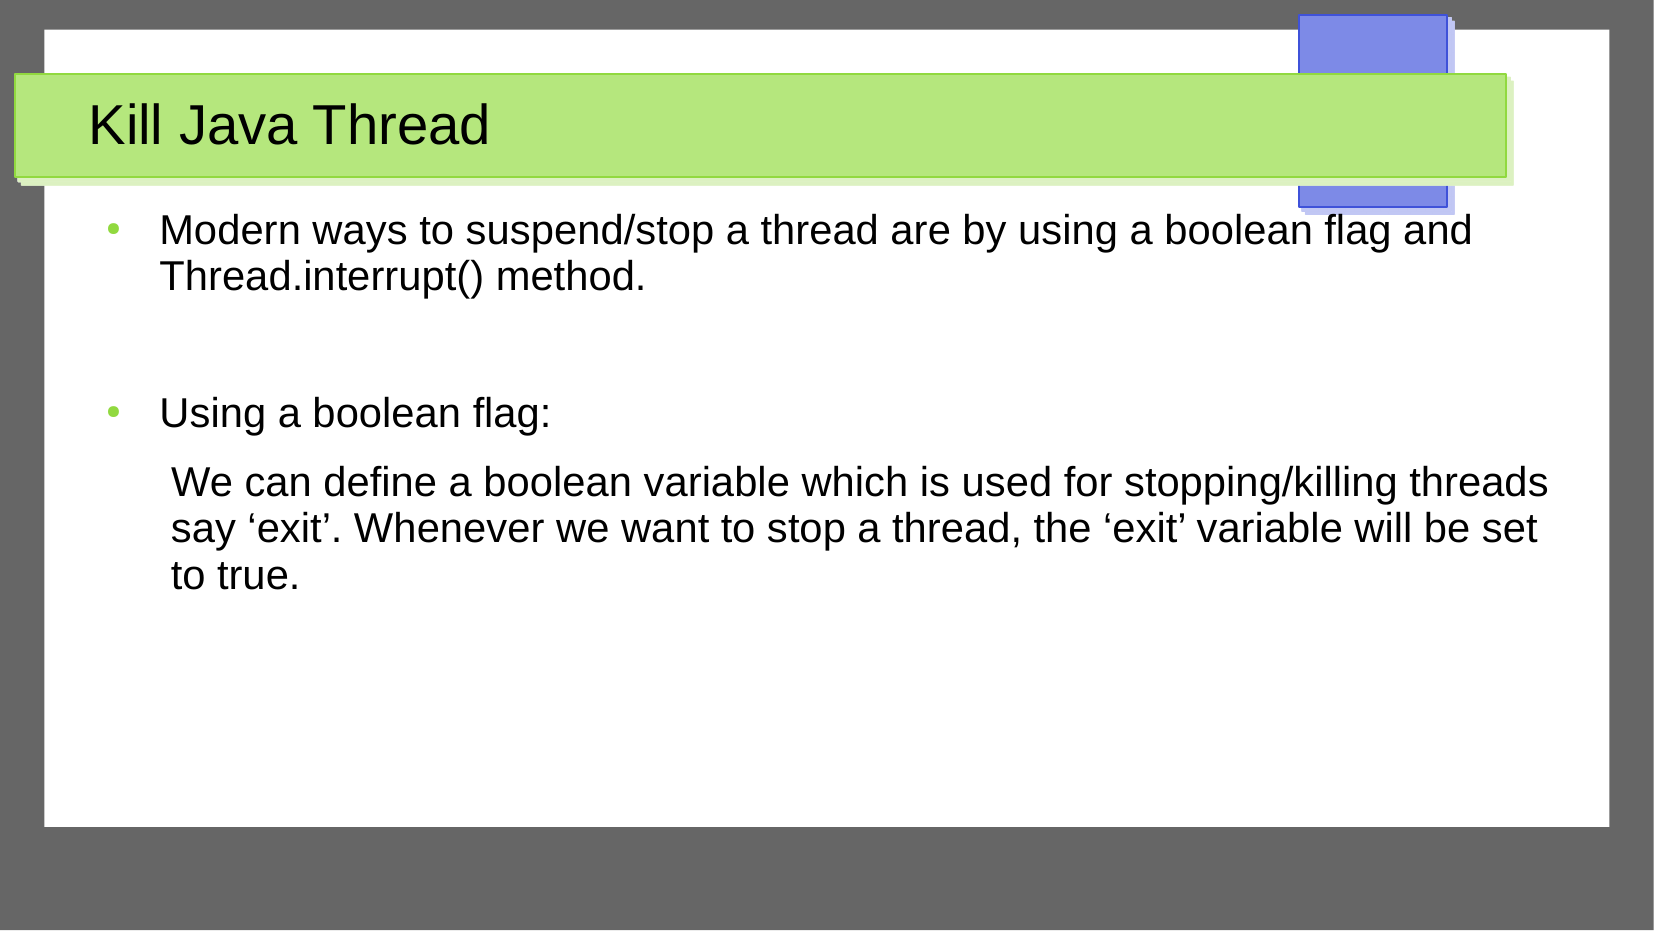

# Kill Java Thread
Modern ways to suspend/stop a thread are by using a boolean flag and Thread.interrupt() method.
Using a boolean flag:
 We can define a boolean variable which is used for stopping/killing threads say ‘exit’. Whenever we want to stop a thread, the ‘exit’ variable will be set to true.